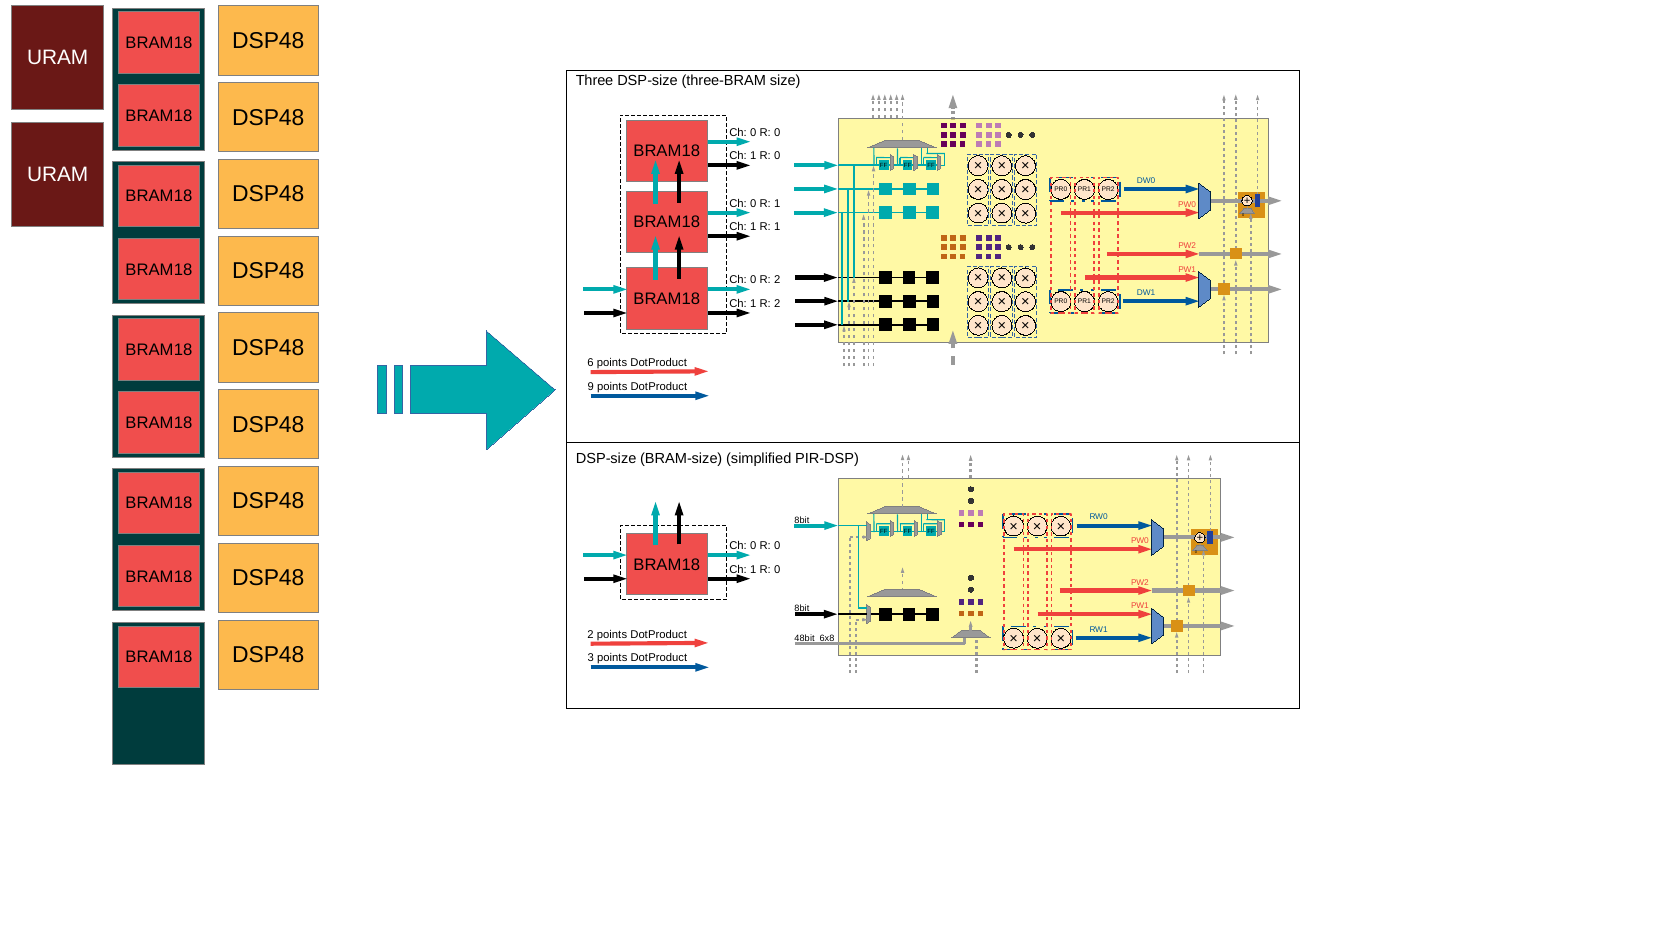

URAM
DSP48
BRAM18
Three DSP-size (three-BRAM size)
DSP48
BRAM18
Ch: 0 R: 0
BRAM18
URAM
Ch: 1 R: 0
FF
FF
FF
×
×
×
DSP48
BRAM18
DW0
×
PR0
×
PR1
×
PR2
Ch: 0 R: 1
BRAM18
PW0
+
×
×
×
0
Ch: 1 R: 1
PW2
DSP48
BRAM18
PW1
Ch: 0 R: 2
×
BRAM18
×
×
DW1
Ch: 1 R: 2
×
PR0
×
PR1
×
PR2
DSP48
×
×
×
BRAM18
6 points DotProduct
9 points DotProduct
DSP48
BRAM18
DSP-size (BRAM-size) (simplified PIR-DSP)
DSP48
BRAM18
RW0
8bit
×
×
×
FF
FF
FF
PW0
Ch: 0 R: 0
+
BRAM18
0
DSP48
BRAM18
Ch: 1 R: 0
PW2
PW1
8bit
RW1
DSP48
2 points DotProduct
48bit 6x8
BRAM18
×
×
×
3 points DotProduct